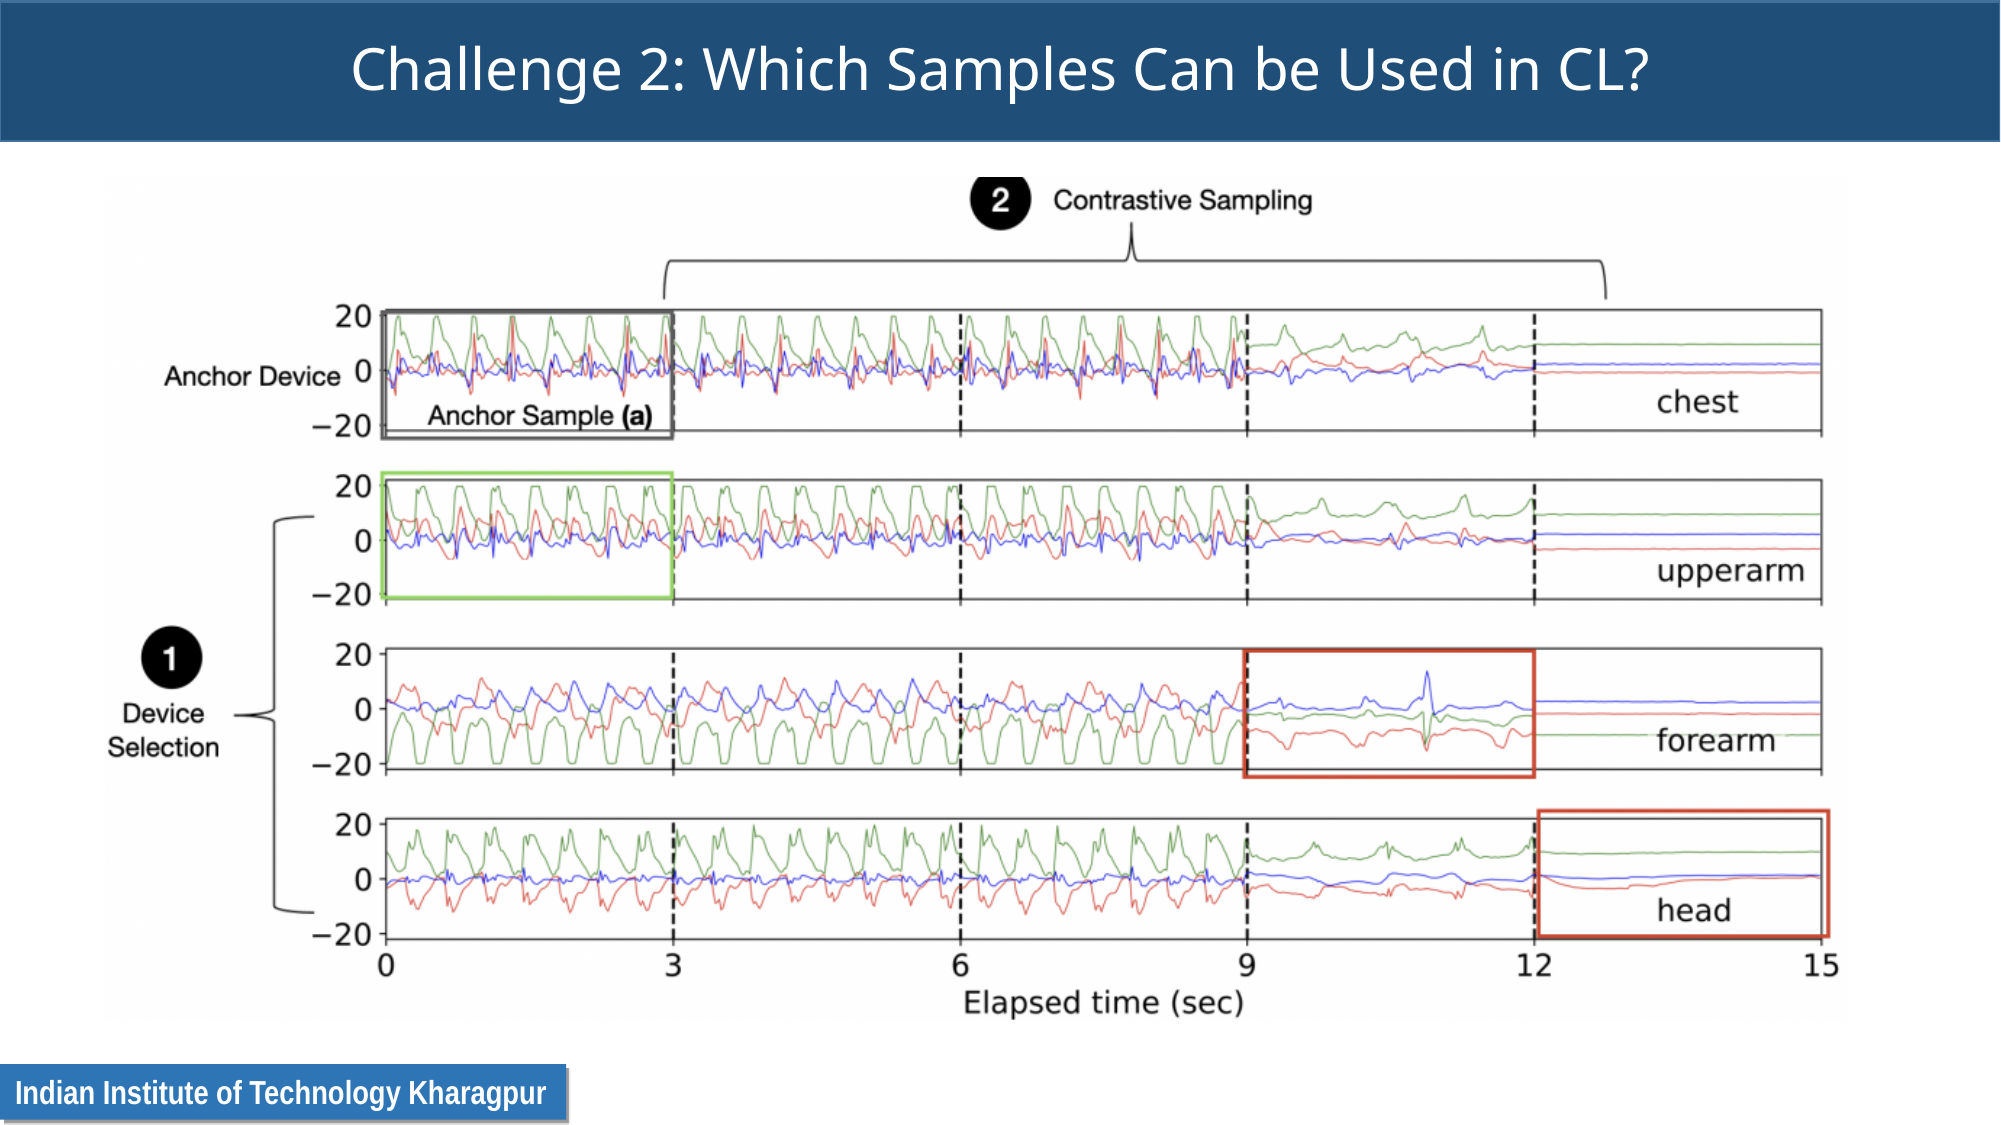

# Challenge 2: Which Samples Can be Used in CL?